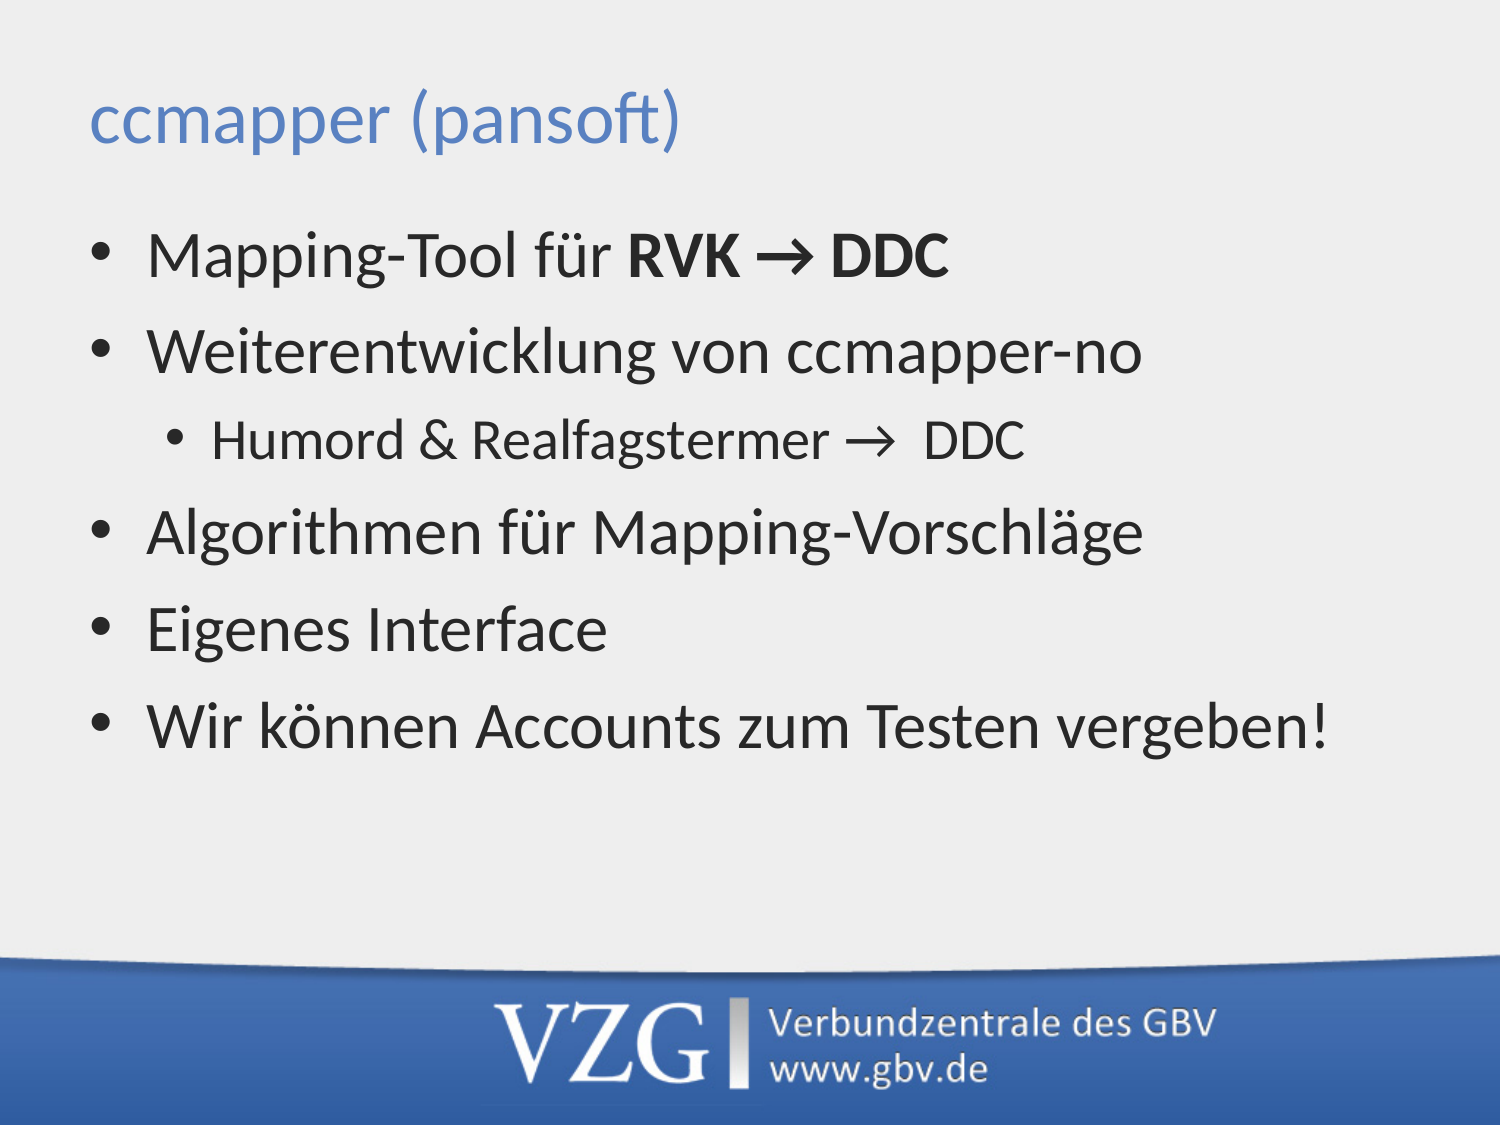

# ccmapper (pansoft)
Mapping-Tool für RVK → DDC
Weiterentwicklung von ccmapper-no
Humord & Realfagstermer → DDC
Algorithmen für Mapping-Vorschläge
Eigenes Interface
Wir können Accounts zum Testen vergeben!